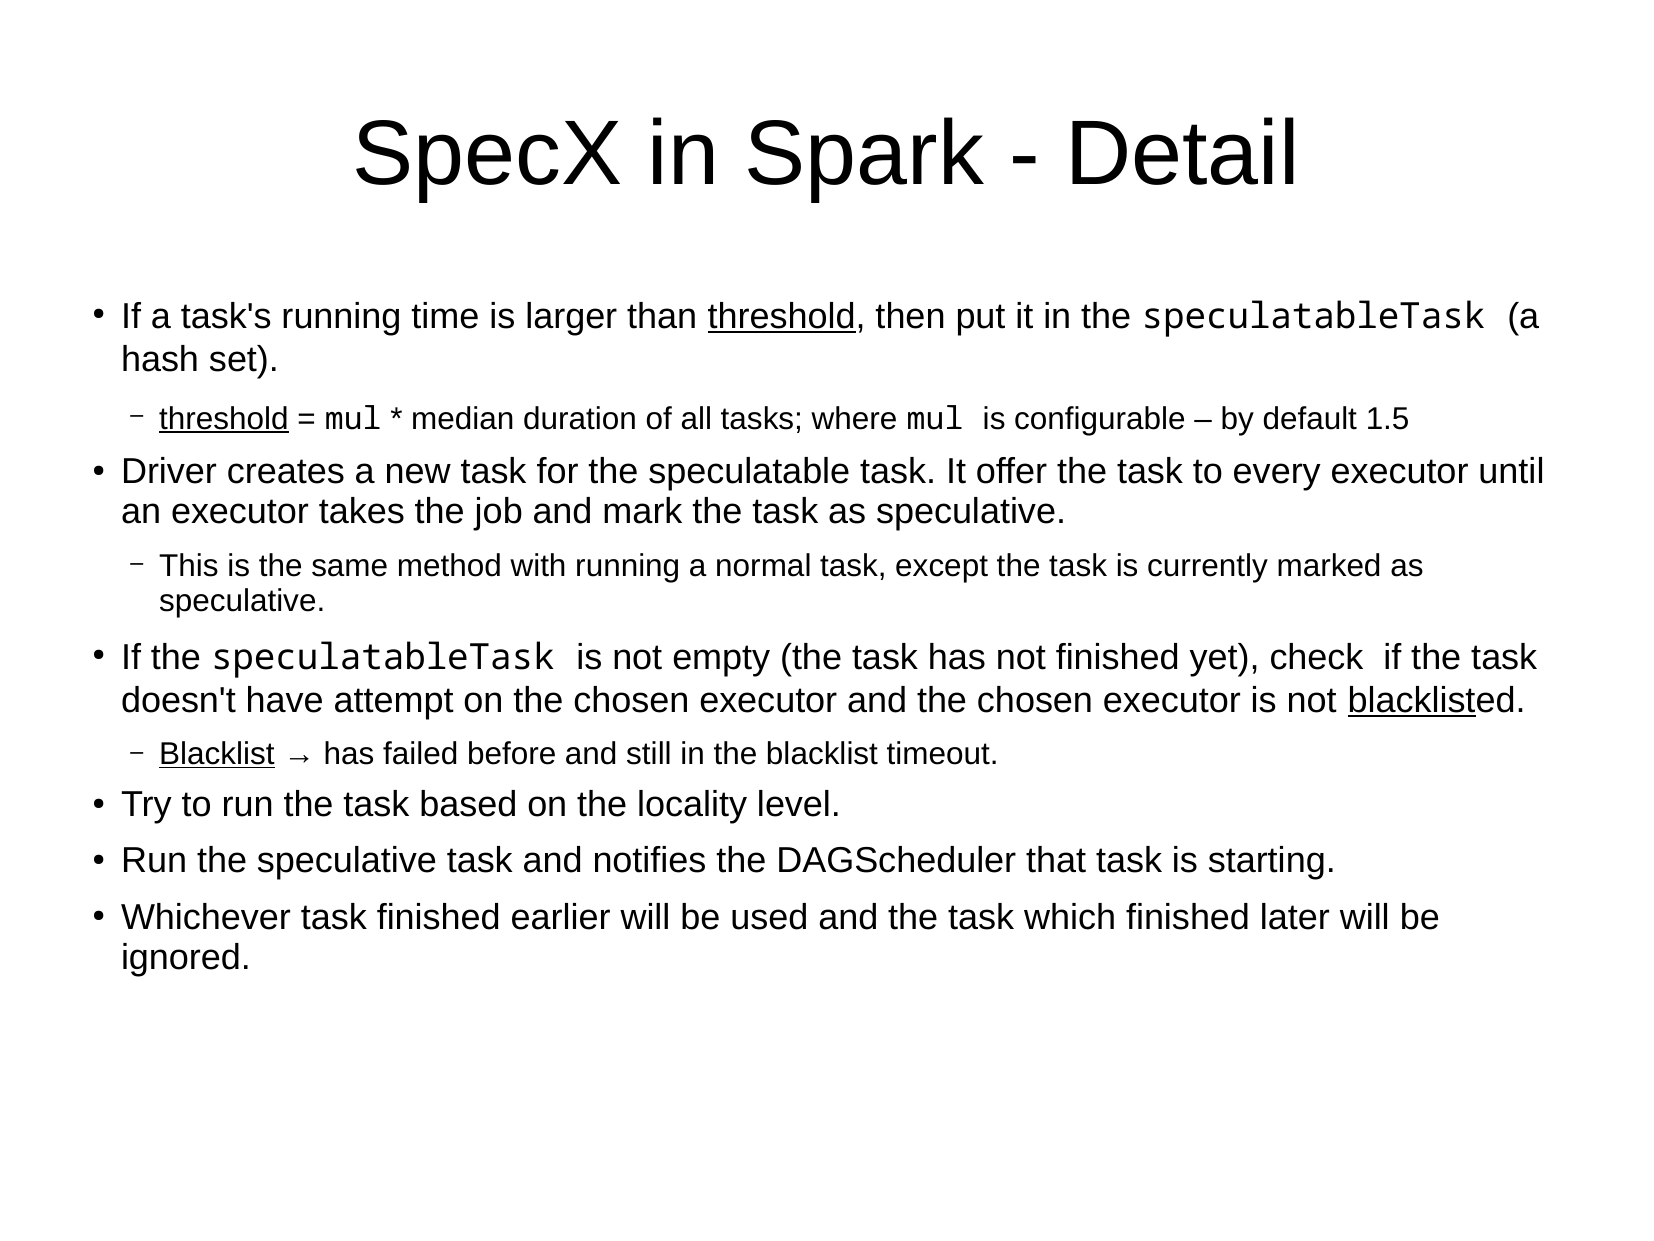

# SpecX in Spark - Detail
If a task's running time is larger than threshold, then put it in the speculatableTask (a hash set).
threshold = mul * median duration of all tasks; where mul is configurable – by default 1.5
Driver creates a new task for the speculatable task. It offer the task to every executor until an executor takes the job and mark the task as speculative.
This is the same method with running a normal task, except the task is currently marked as speculative.
If the speculatableTask is not empty (the task has not finished yet), check if the task doesn't have attempt on the chosen executor and the chosen executor is not blacklisted.
Blacklist → has failed before and still in the blacklist timeout.
Try to run the task based on the locality level.
Run the speculative task and notifies the DAGScheduler that task is starting.
Whichever task finished earlier will be used and the task which finished later will be ignored.